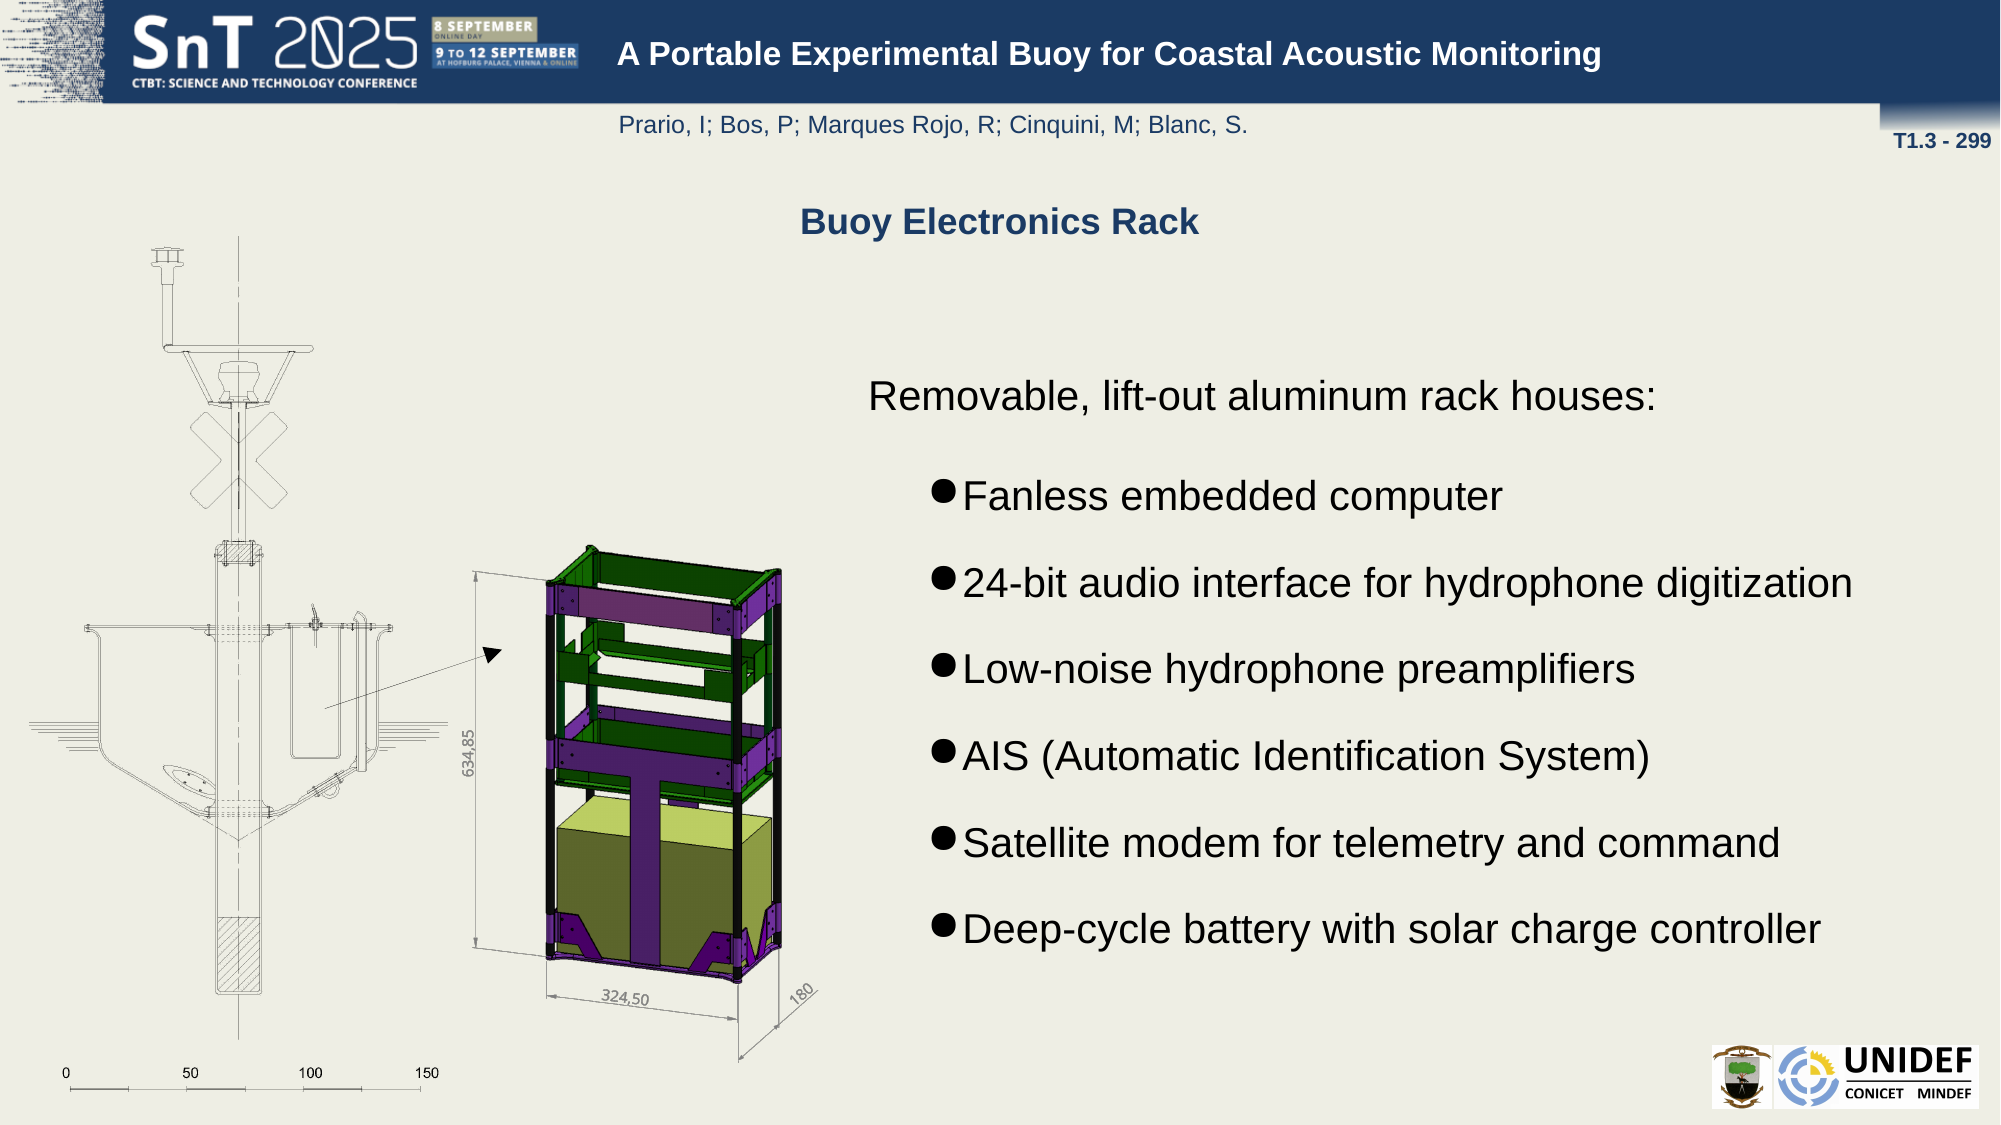

T1.3 - 299
A Portable Experimental Buoy for Coastal Acoustic Monitoring
Prario, I; Bos, P; Marques Rojo, R; Cinquini, M; Blanc, S.
Buoy Electronics Rack
Removable, lift-out aluminum rack houses:
Fanless embedded computer
24-bit audio interface for hydrophone digitization
Low-noise hydrophone preamplifiers
AIS (Automatic Identification System)
Satellite modem for telemetry and command
Deep-cycle battery with solar charge controller